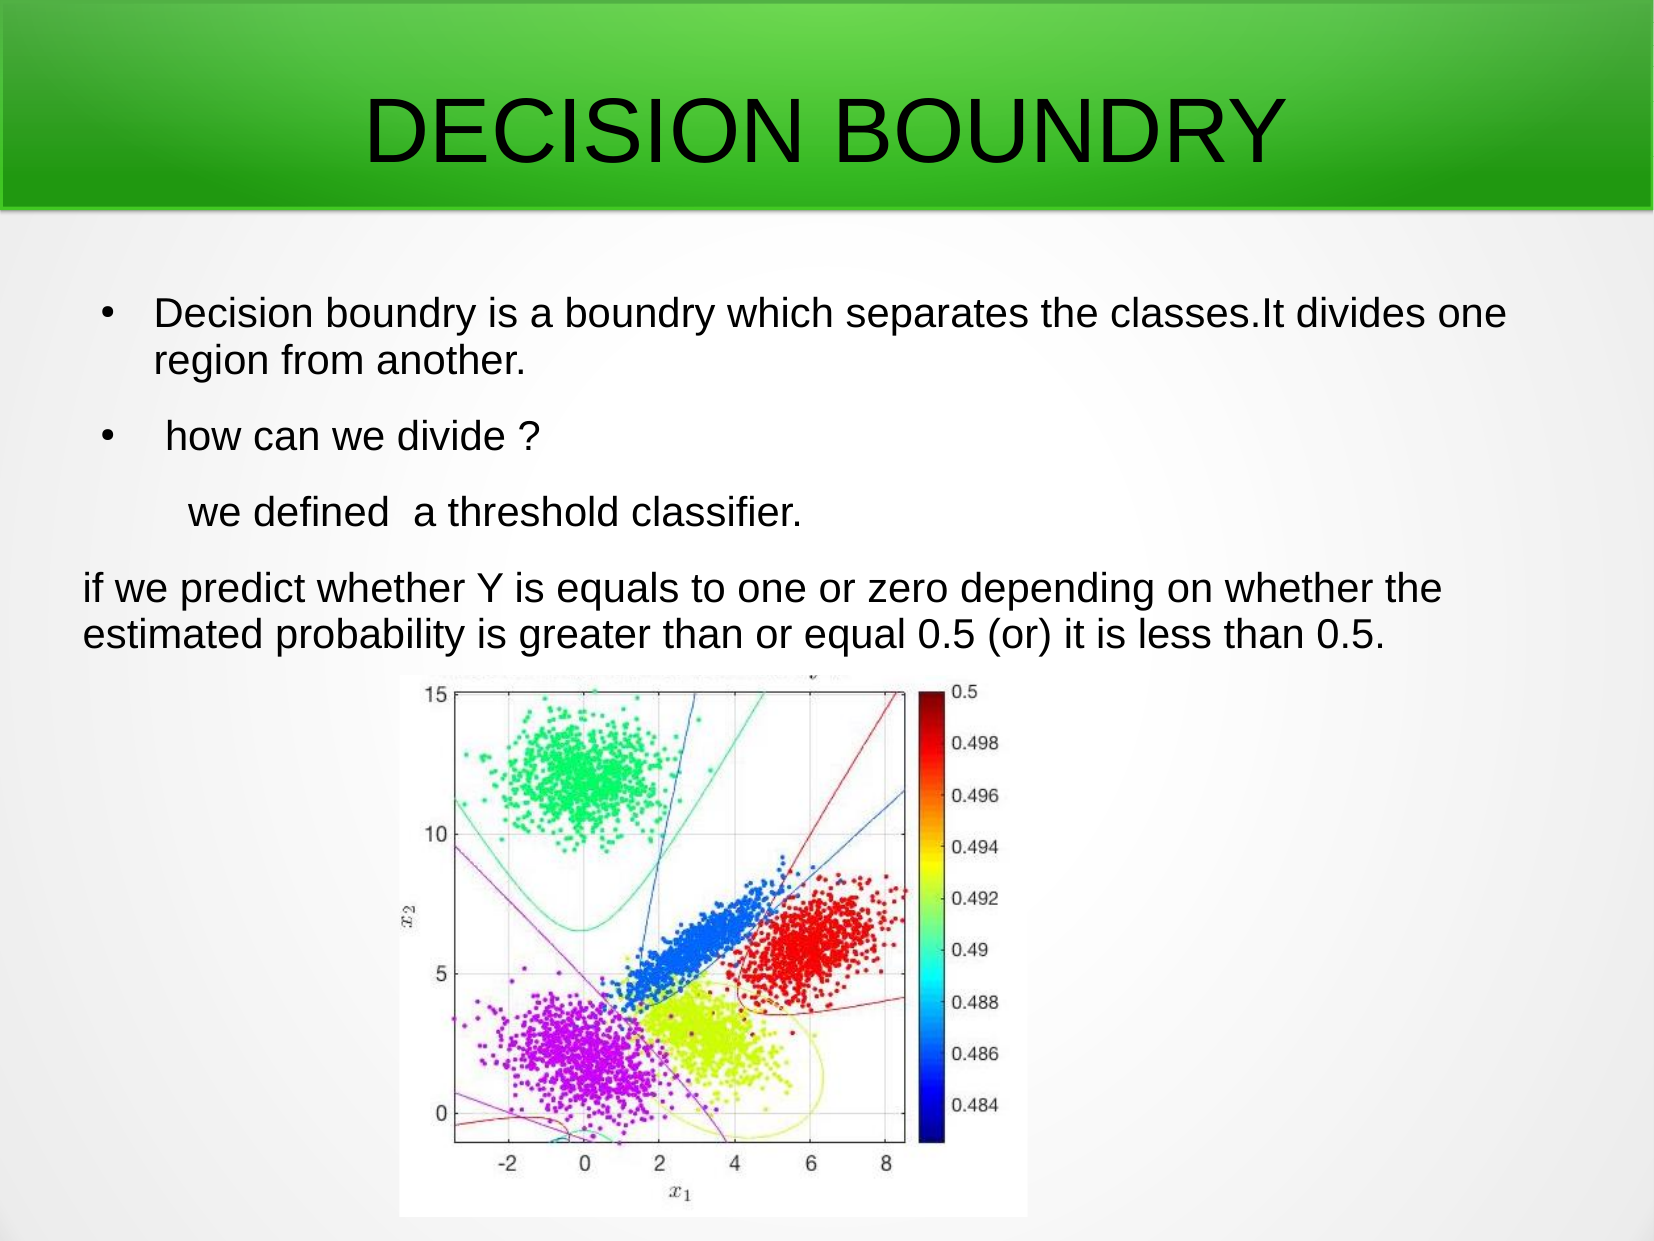

# DECISION BOUNDRY
Decision boundry is a boundry which separates the classes.It divides one region from another.
 how can we divide ?
 we defined a threshold classifier.
if we predict whether Y is equals to one or zero depending on whether the estimated probability is greater than or equal 0.5 (or) it is less than 0.5.